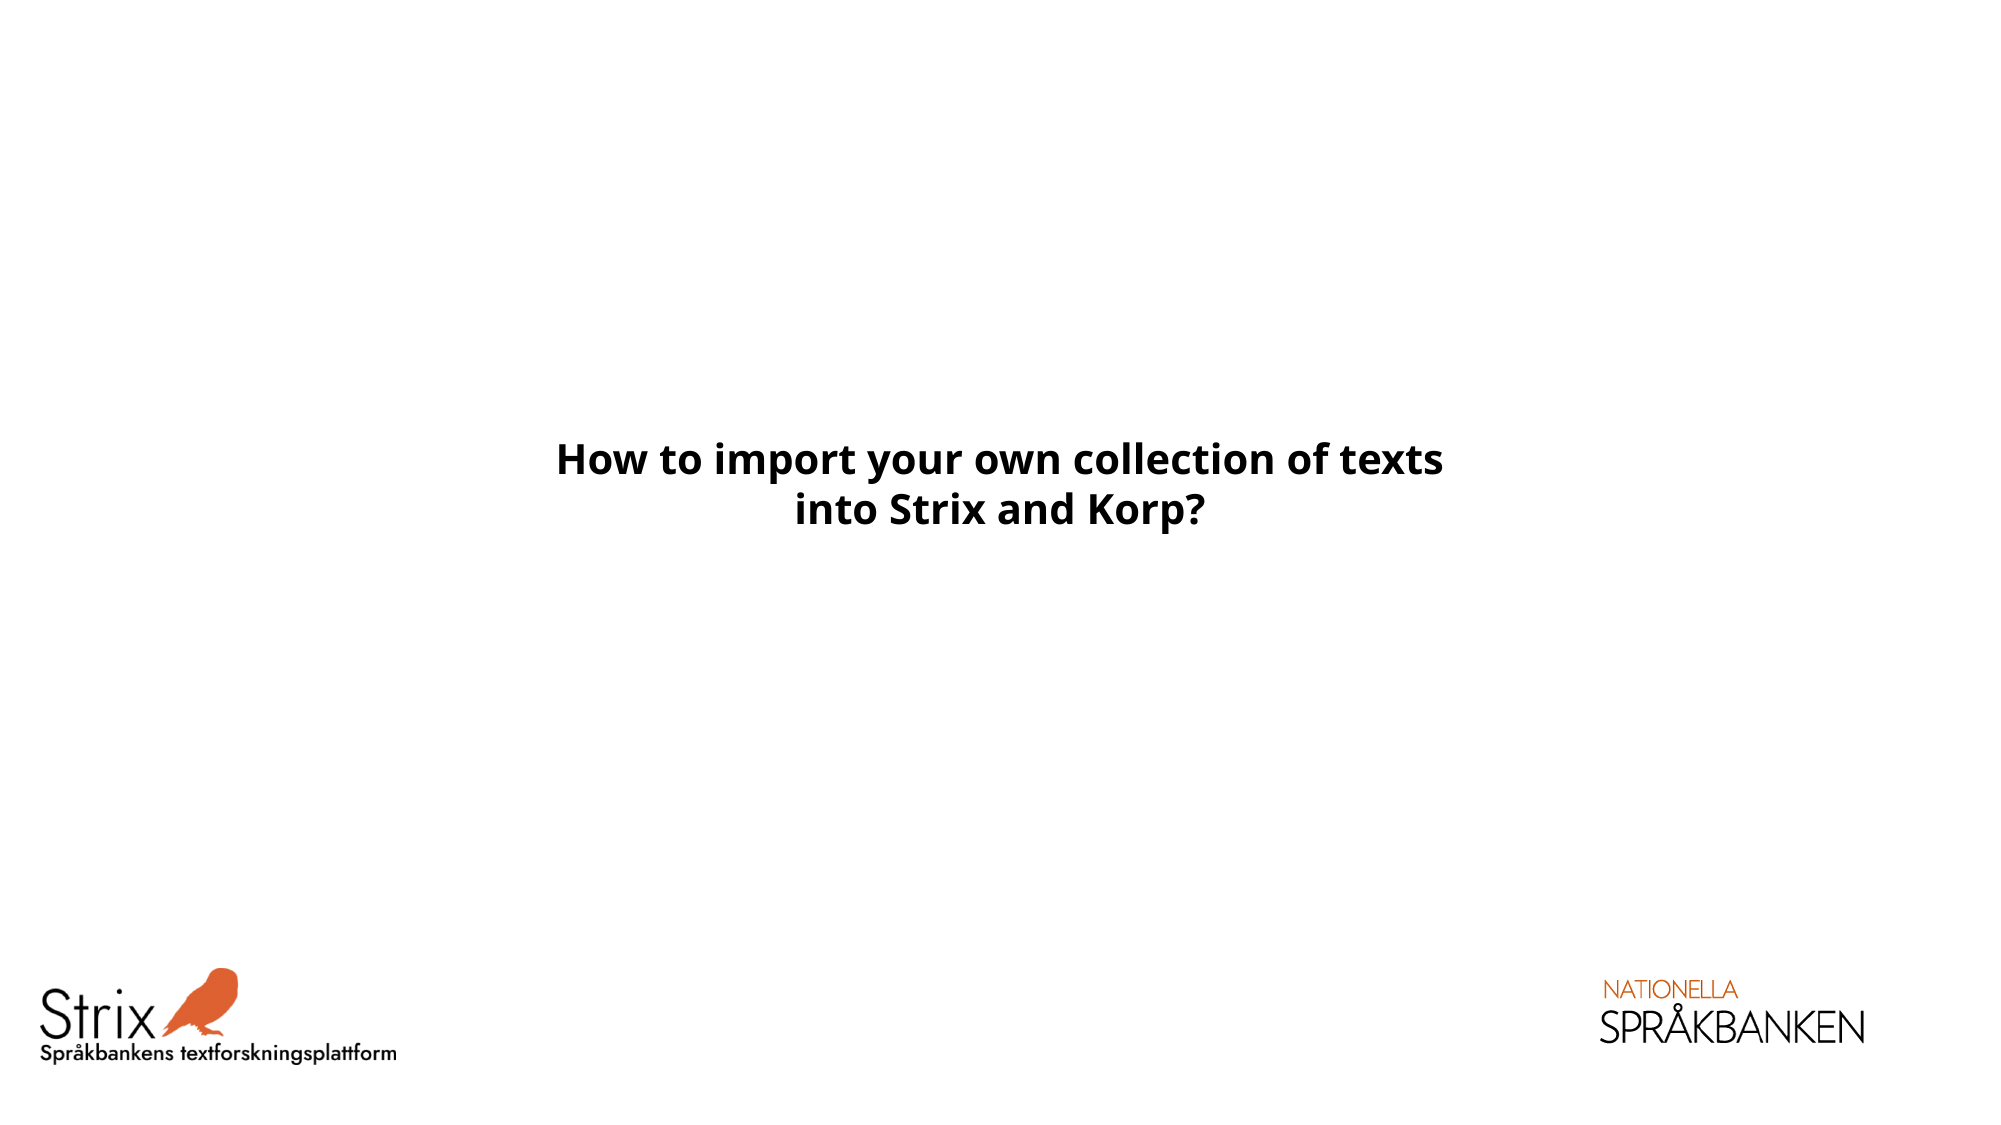

How to import your own collection of texts into Strix and Korp?